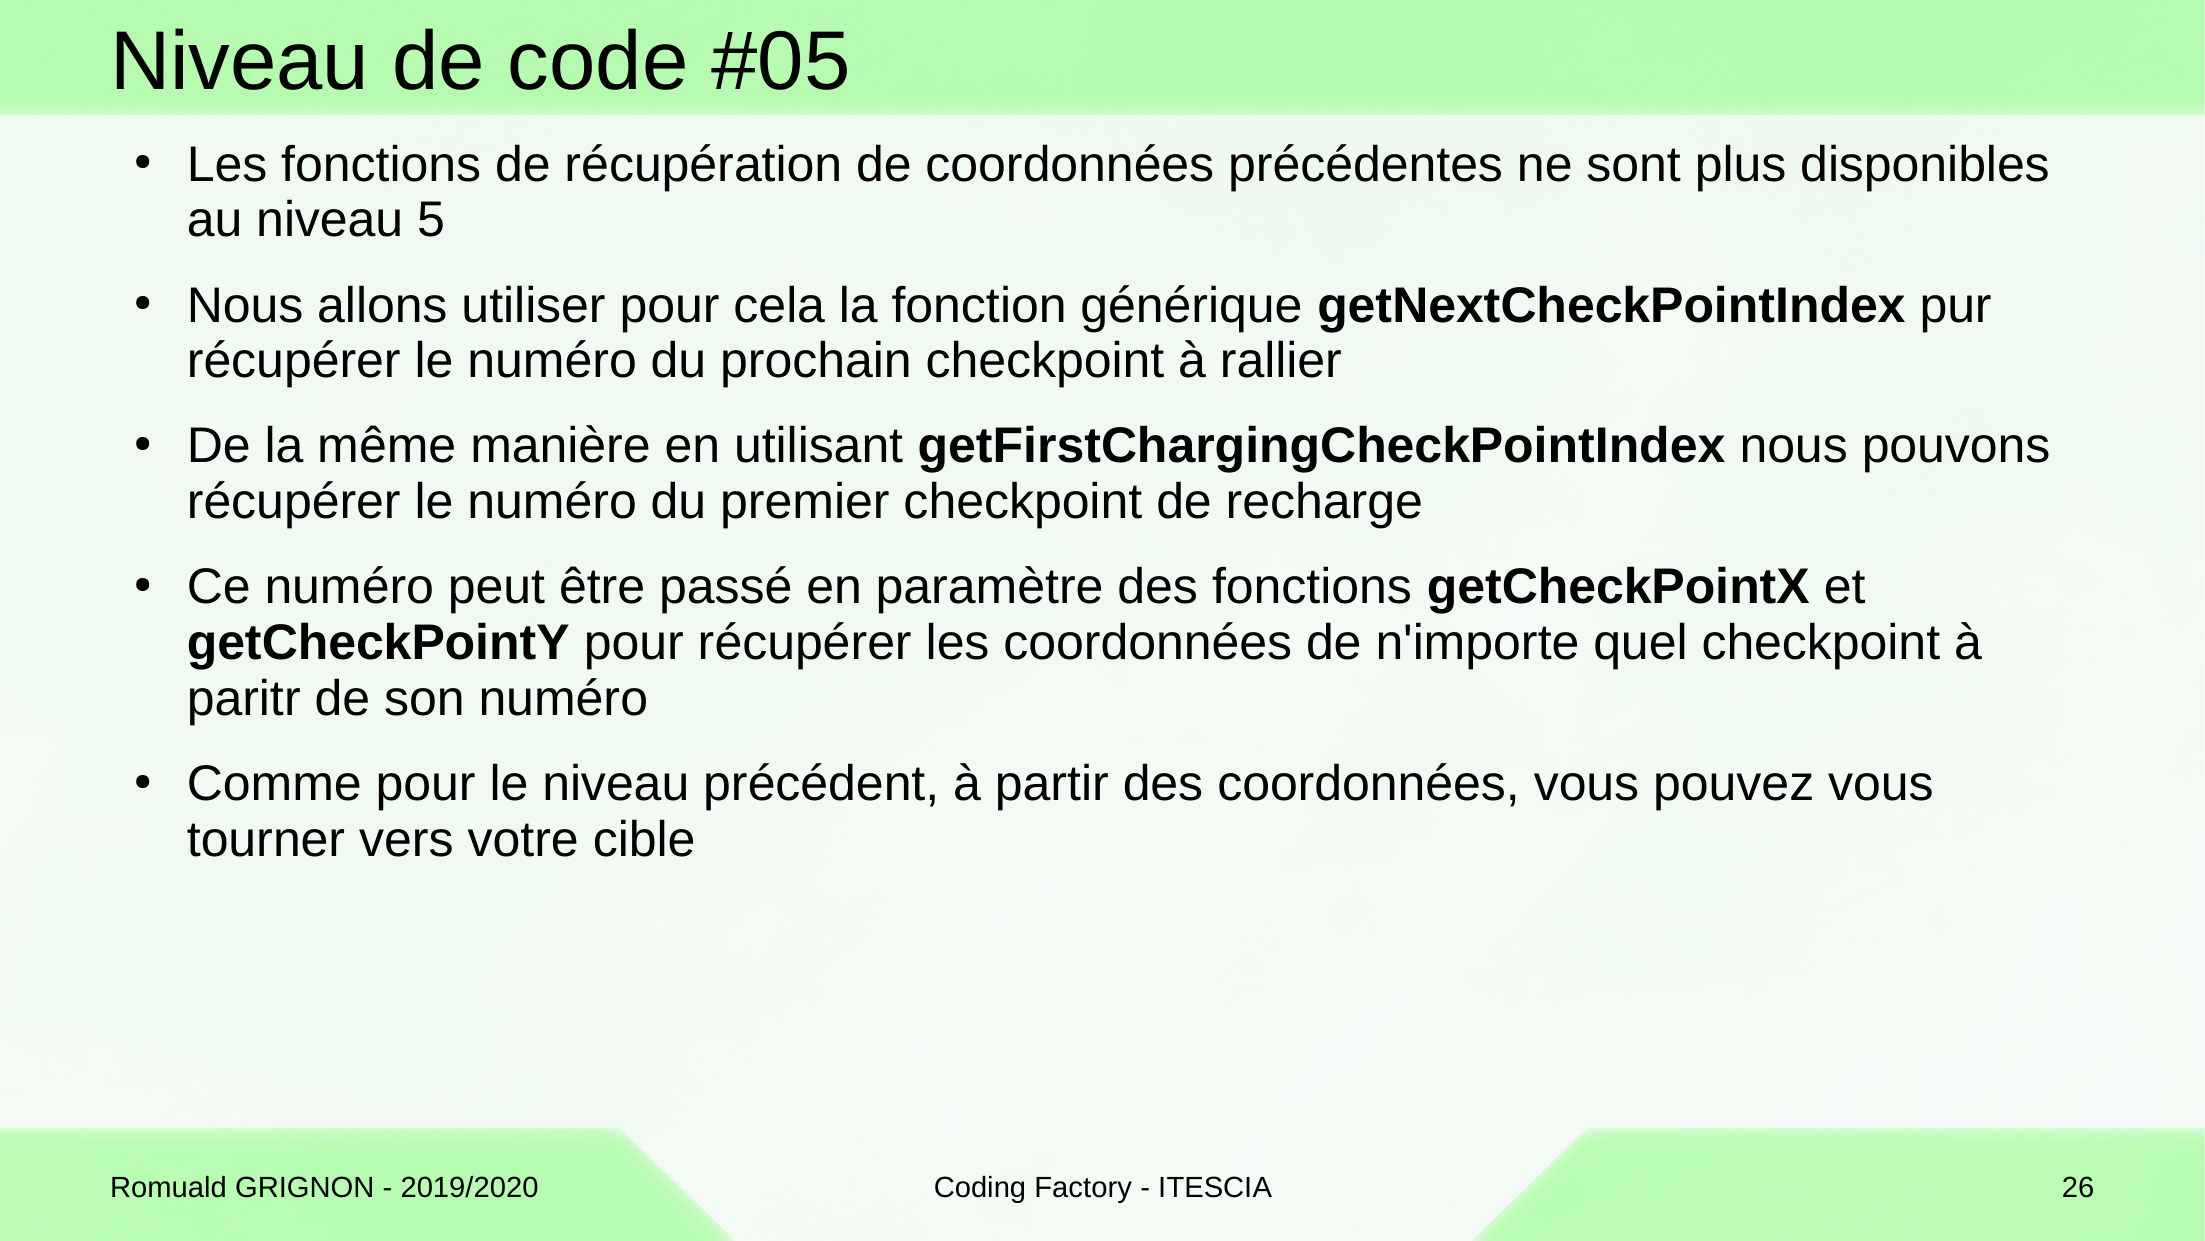

# Niveau de code #05
Les fonctions de récupération de coordonnées précédentes ne sont plus disponibles au niveau 5
Nous allons utiliser pour cela la fonction générique getNextCheckPointIndex pur récupérer le numéro du prochain checkpoint à rallier
De la même manière en utilisant getFirstChargingCheckPointIndex nous pouvons récupérer le numéro du premier checkpoint de recharge
Ce numéro peut être passé en paramètre des fonctions getCheckPointX et getCheckPointY pour récupérer les coordonnées de n'importe quel checkpoint à paritr de son numéro
Comme pour le niveau précédent, à partir des coordonnées, vous pouvez vous tourner vers votre cible
Romuald GRIGNON - 2019/2020
Coding Factory - ITESCIA
26